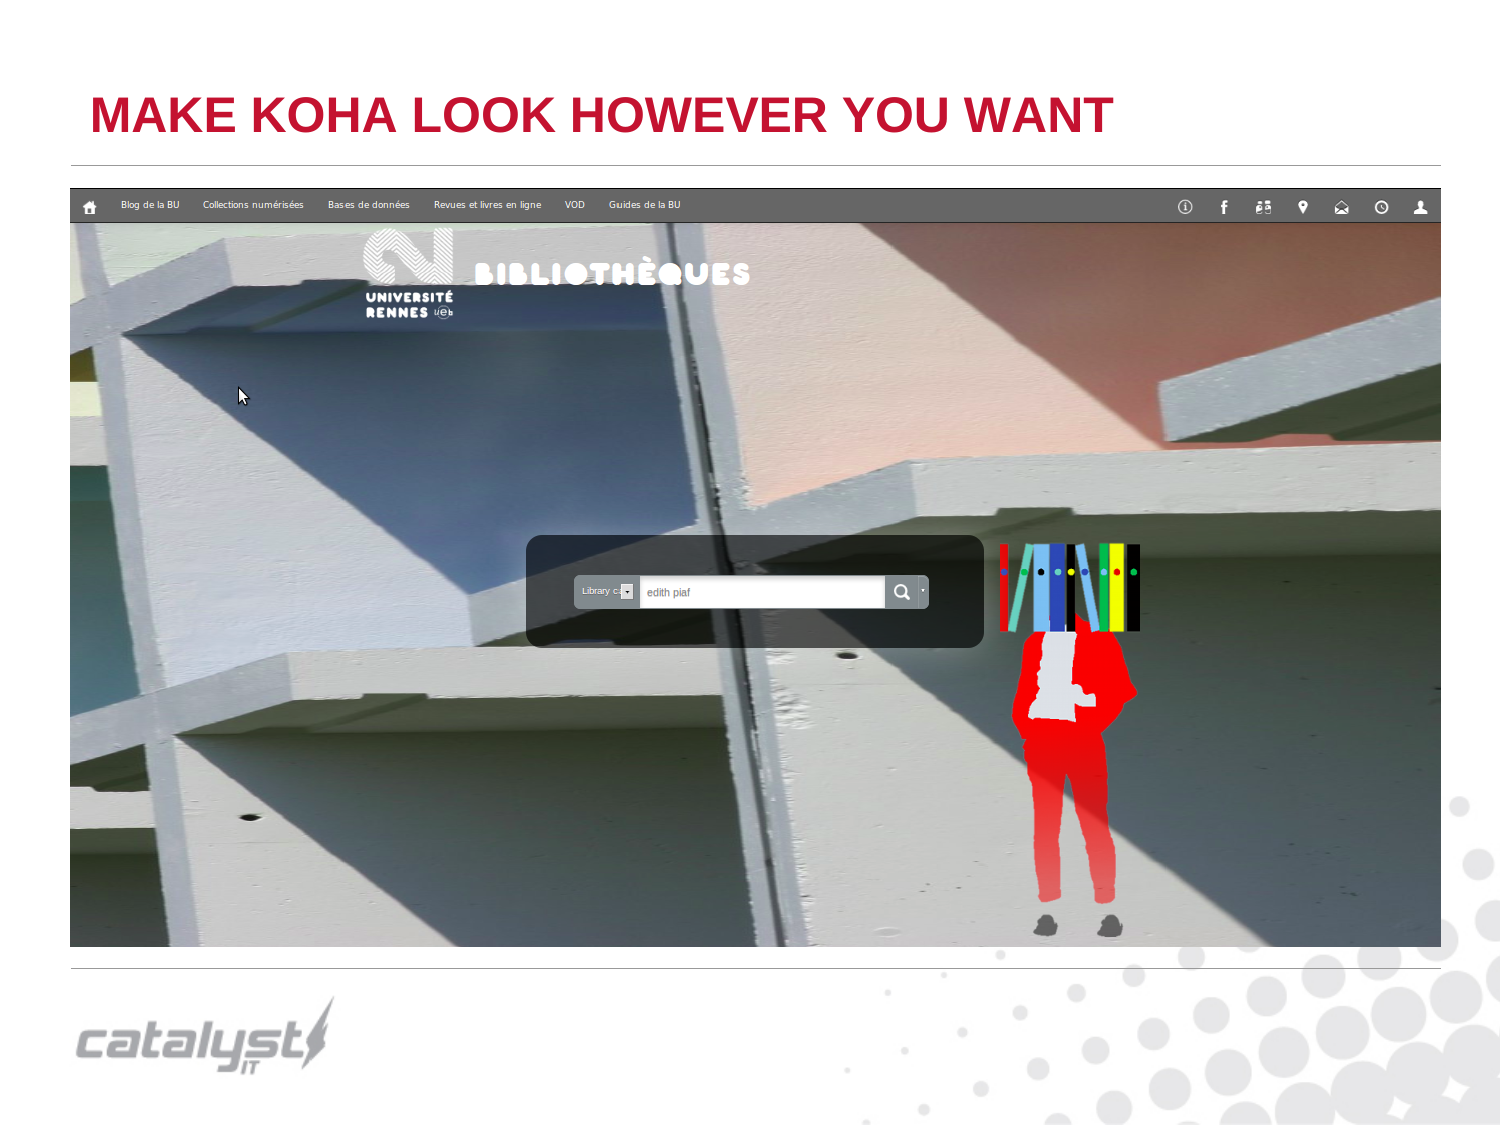

# MAKE KOHA LOOK HOWEVER YOU WANT